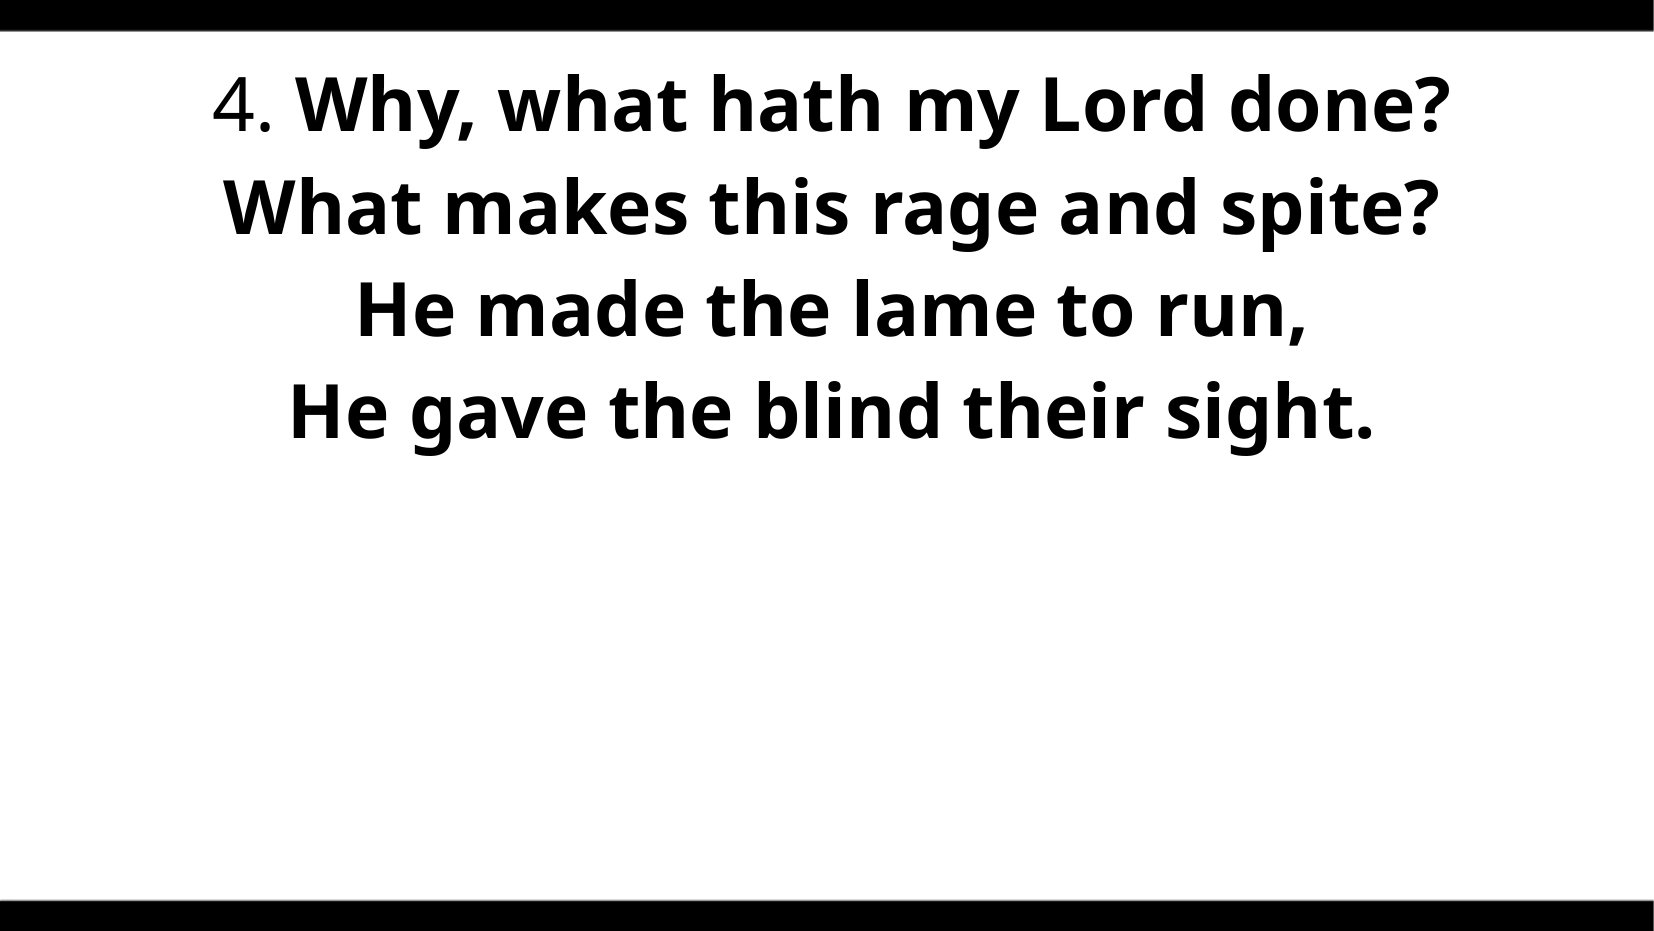

4. Why, what hath my Lord done?
What makes this rage and spite?
He made the lame to run,
He gave the blind their sight.